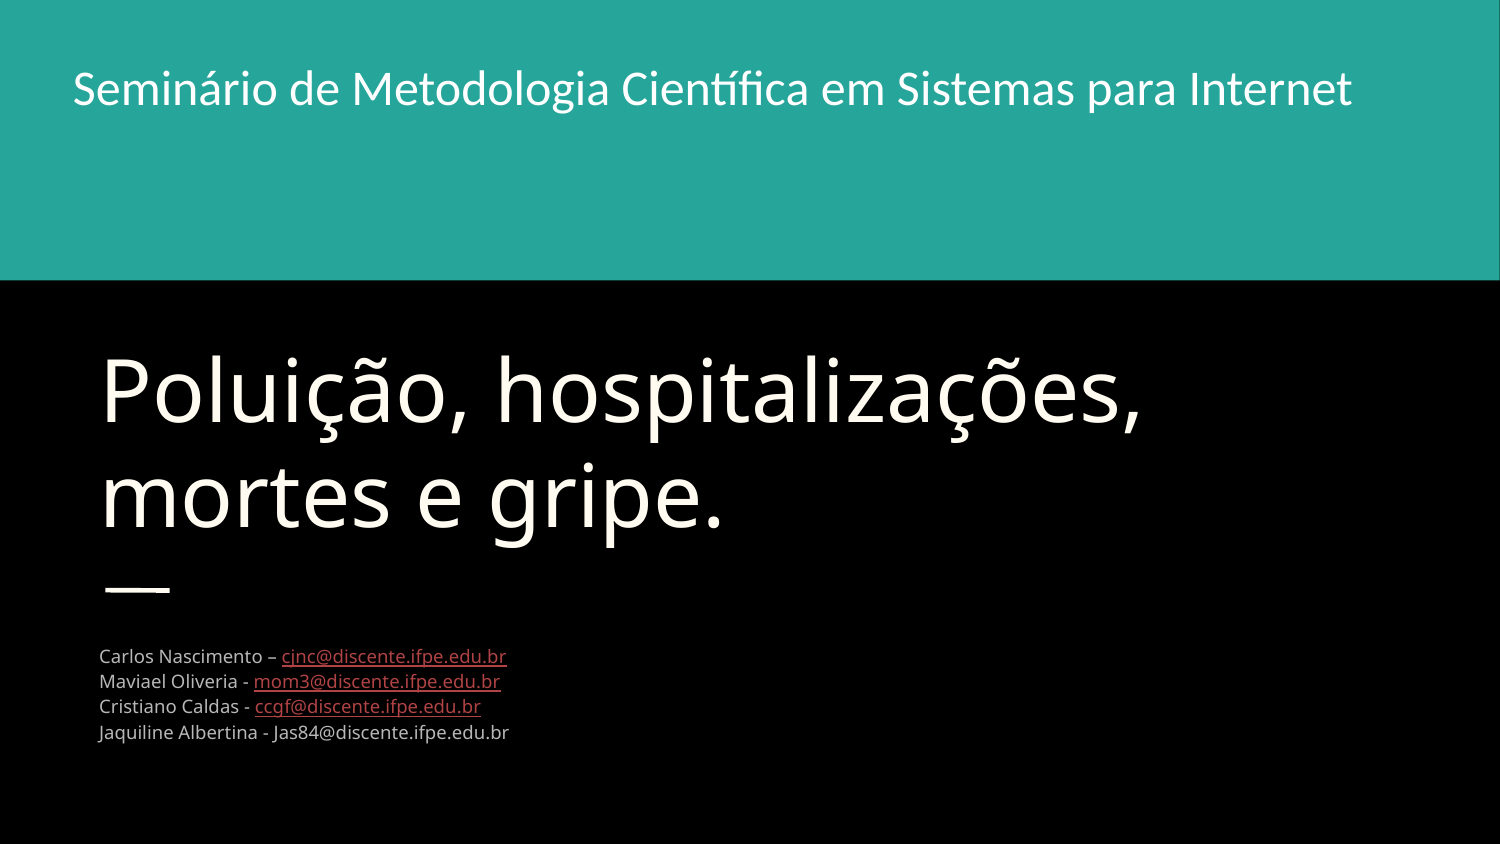

Seminário de Metodologia Científica em Sistemas para Internet
# Poluição, hospitalizações, mortes e gripe.
Carlos Nascimento – cjnc@discente.ifpe.edu.br
Maviael Oliveria - mom3@discente.ifpe.edu.br
Cristiano Caldas - ccgf@discente.ifpe.edu.br
Jaquiline Albertina - Jas84@discente.ifpe.edu.br